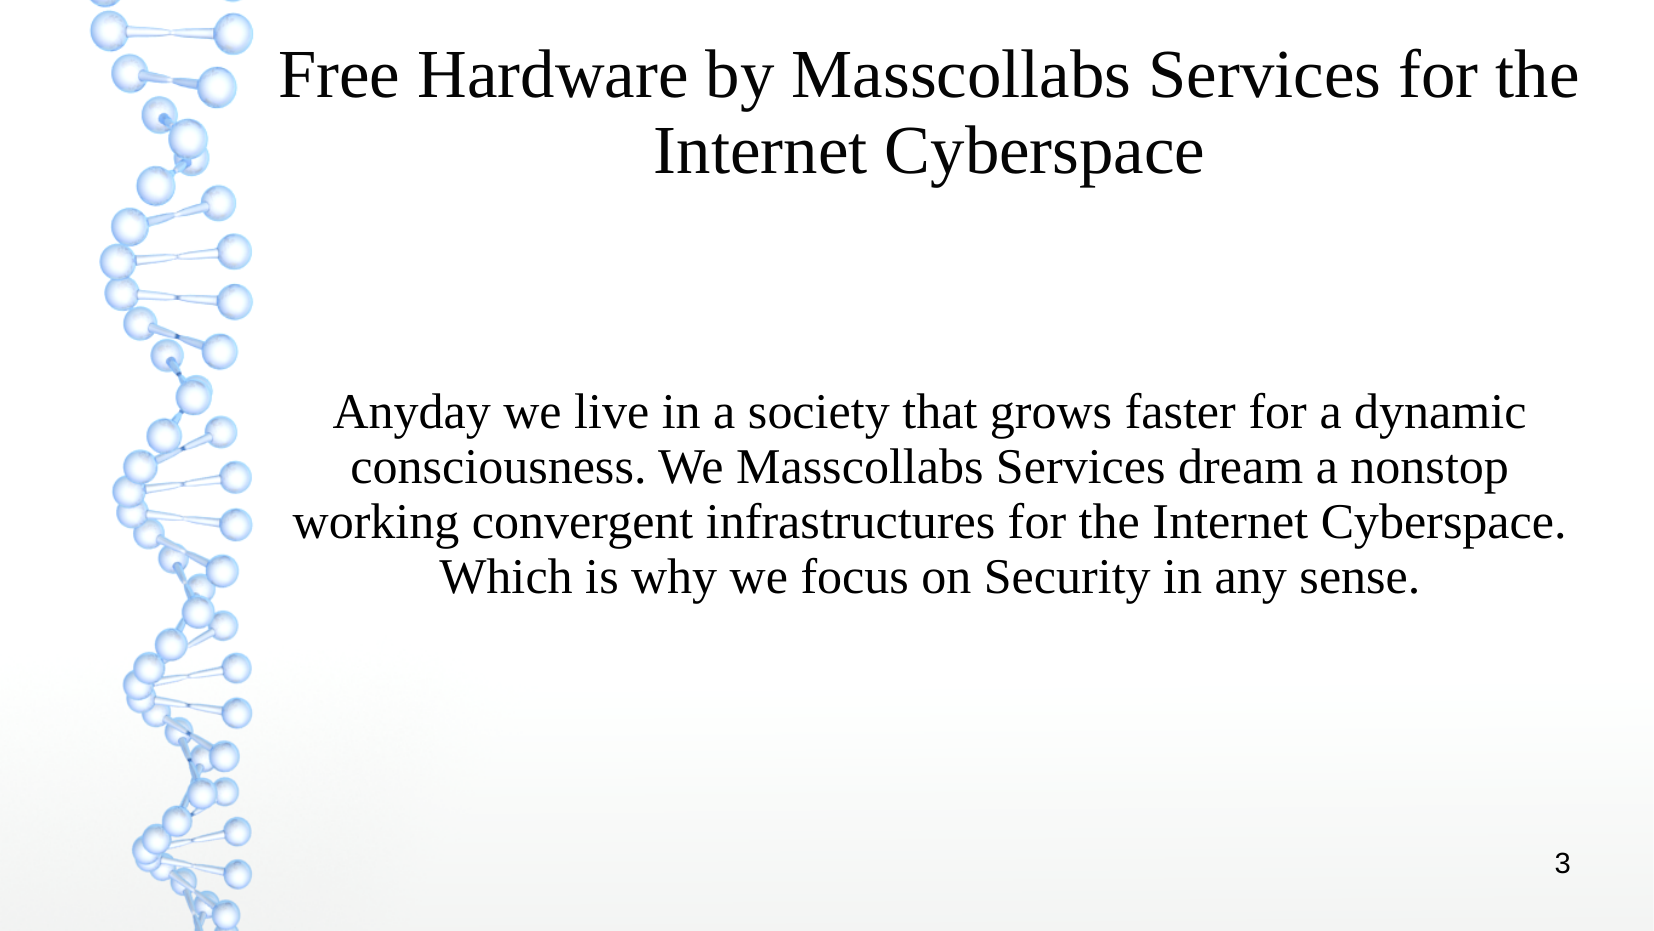

# Free Hardware by Masscollabs Services for the Internet Cyberspace
Anyday we live in a society that grows faster for a dynamic consciousness. We Masscollabs Services dream a nonstop working convergent infrastructures for the Internet Cyberspace. Which is why we focus on Security in any sense.
3